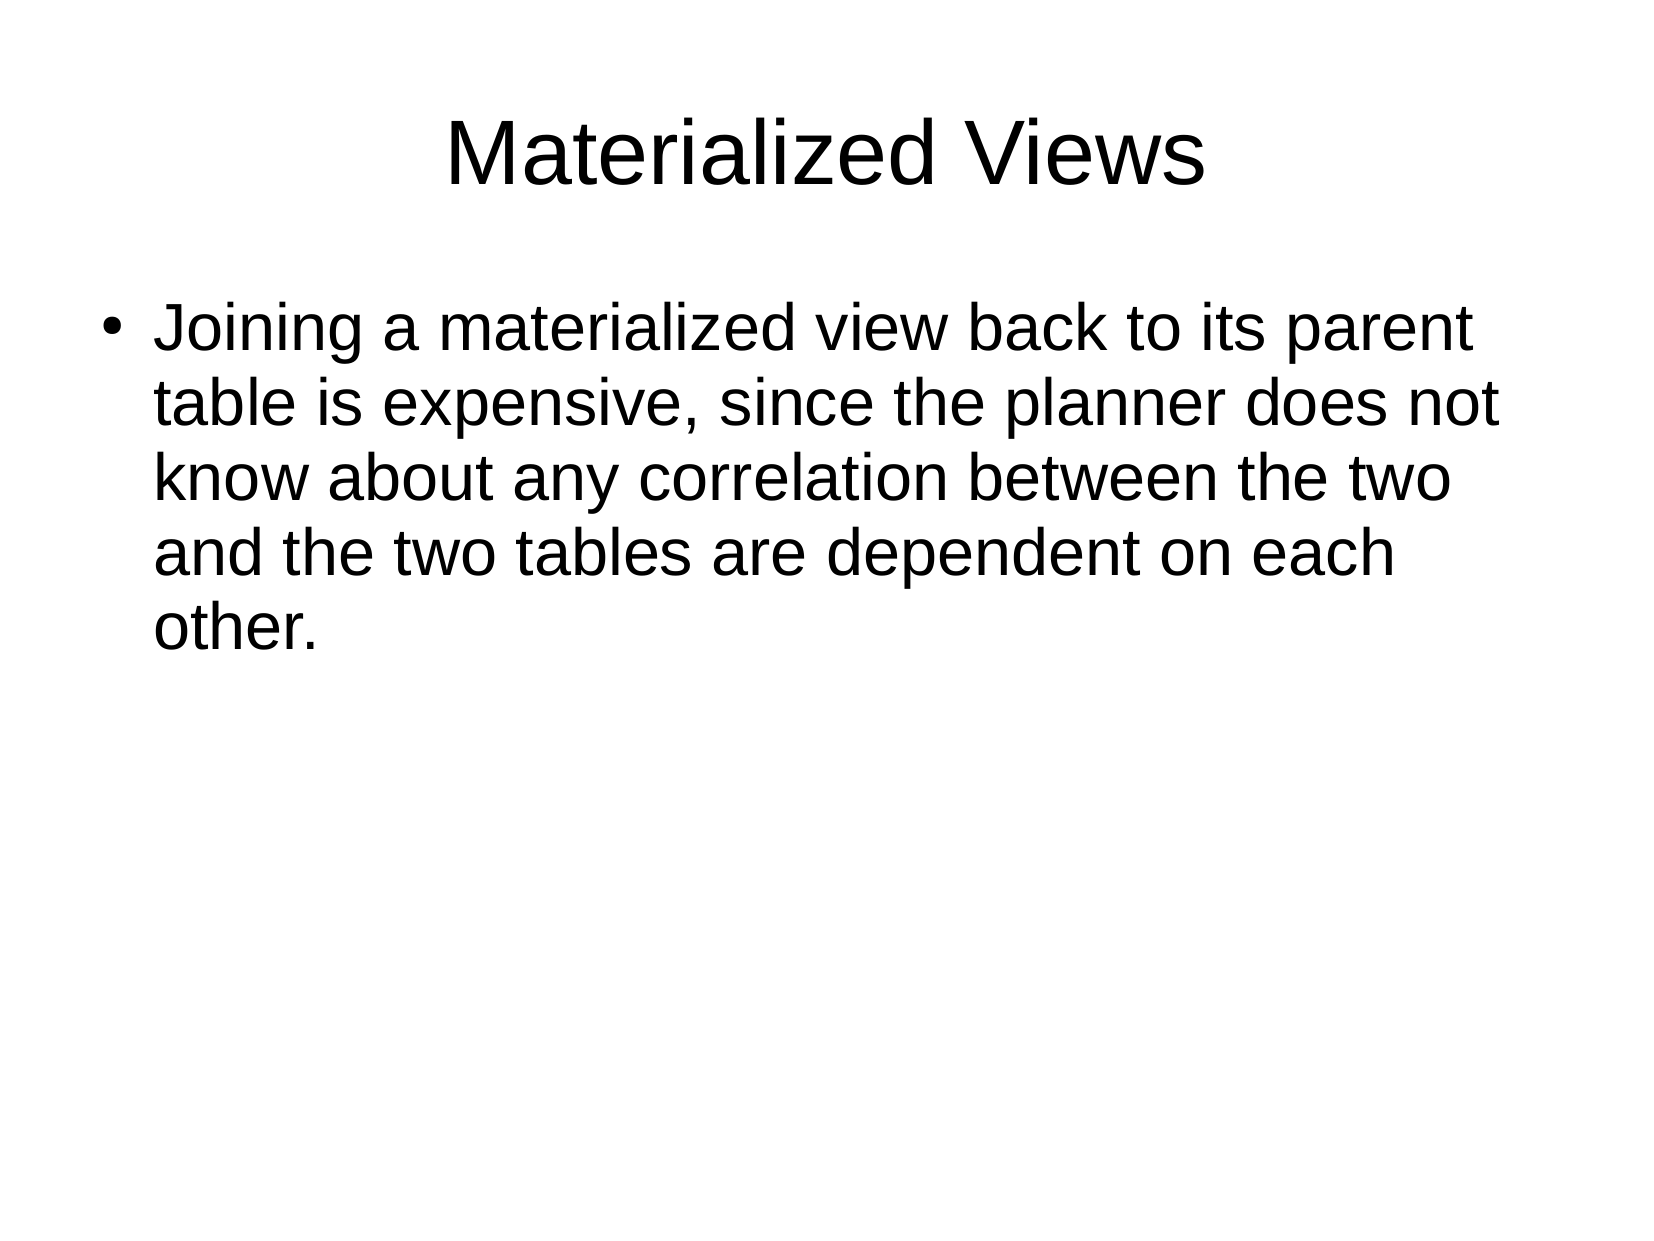

# Materialized Views
Joining a materialized view back to its parent table is expensive, since the planner does not know about any correlation between the two and the two tables are dependent on each other.